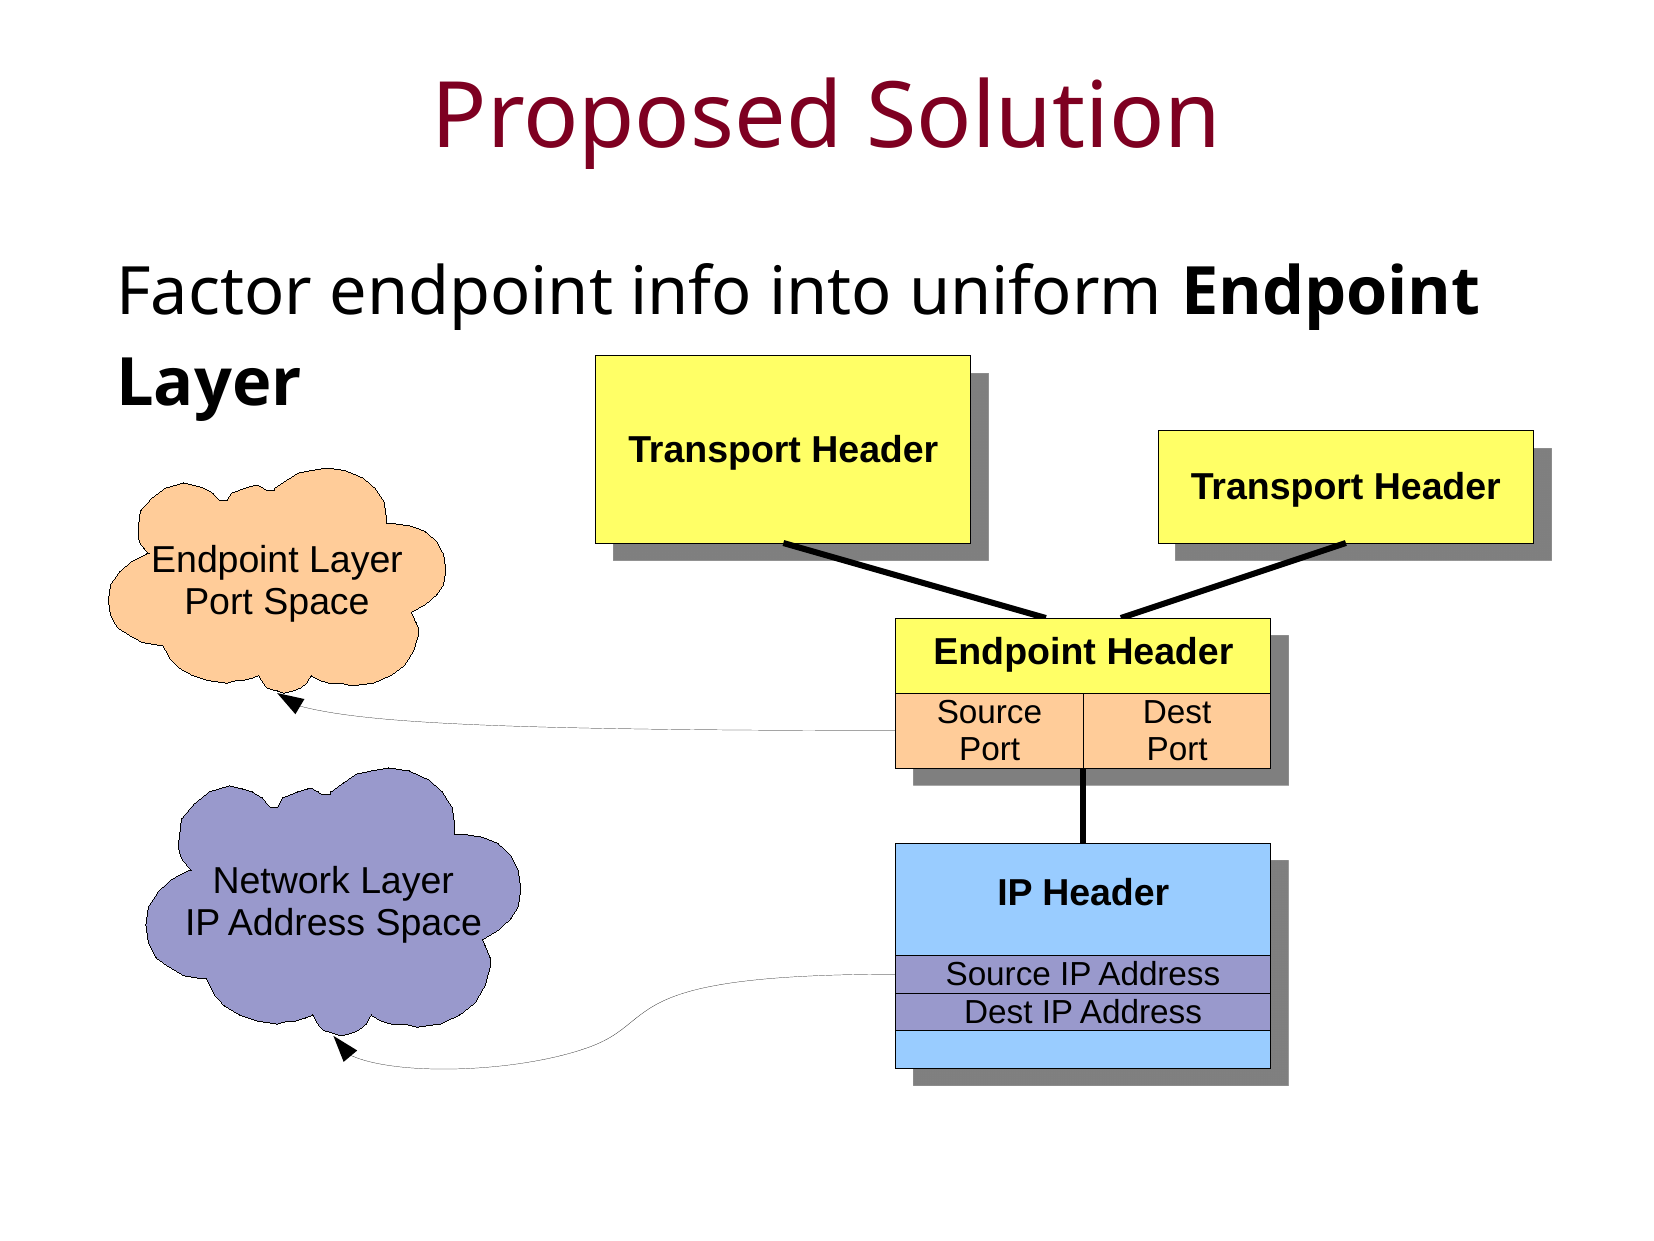

# Proposed Solution
Factor endpoint info into uniform Endpoint Layer
Transport Header
Transport Header
Endpoint Layer
Port Space
Endpoint Header
Source
Port
Dest
Port
Network Layer
IP Address Space
IP Header
Source IP Address
Dest IP Address